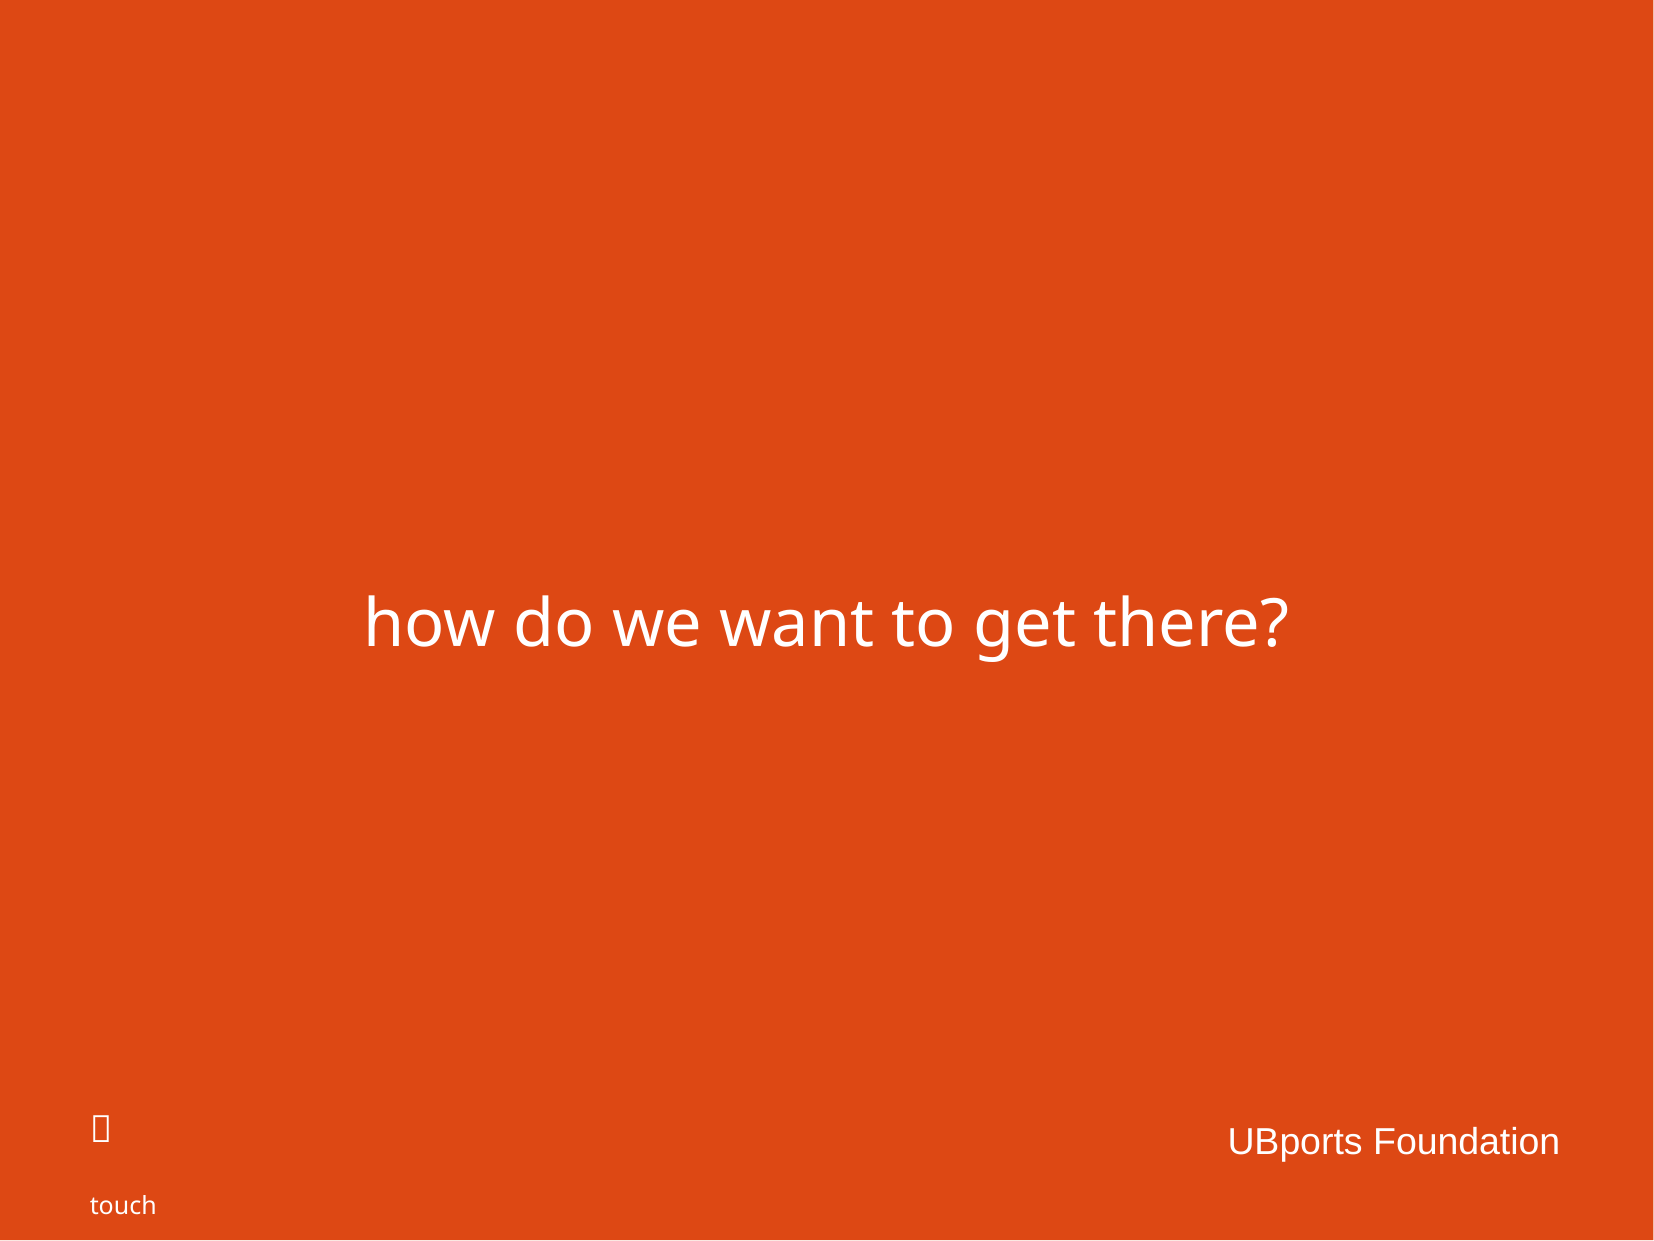

# how do we want to get there?